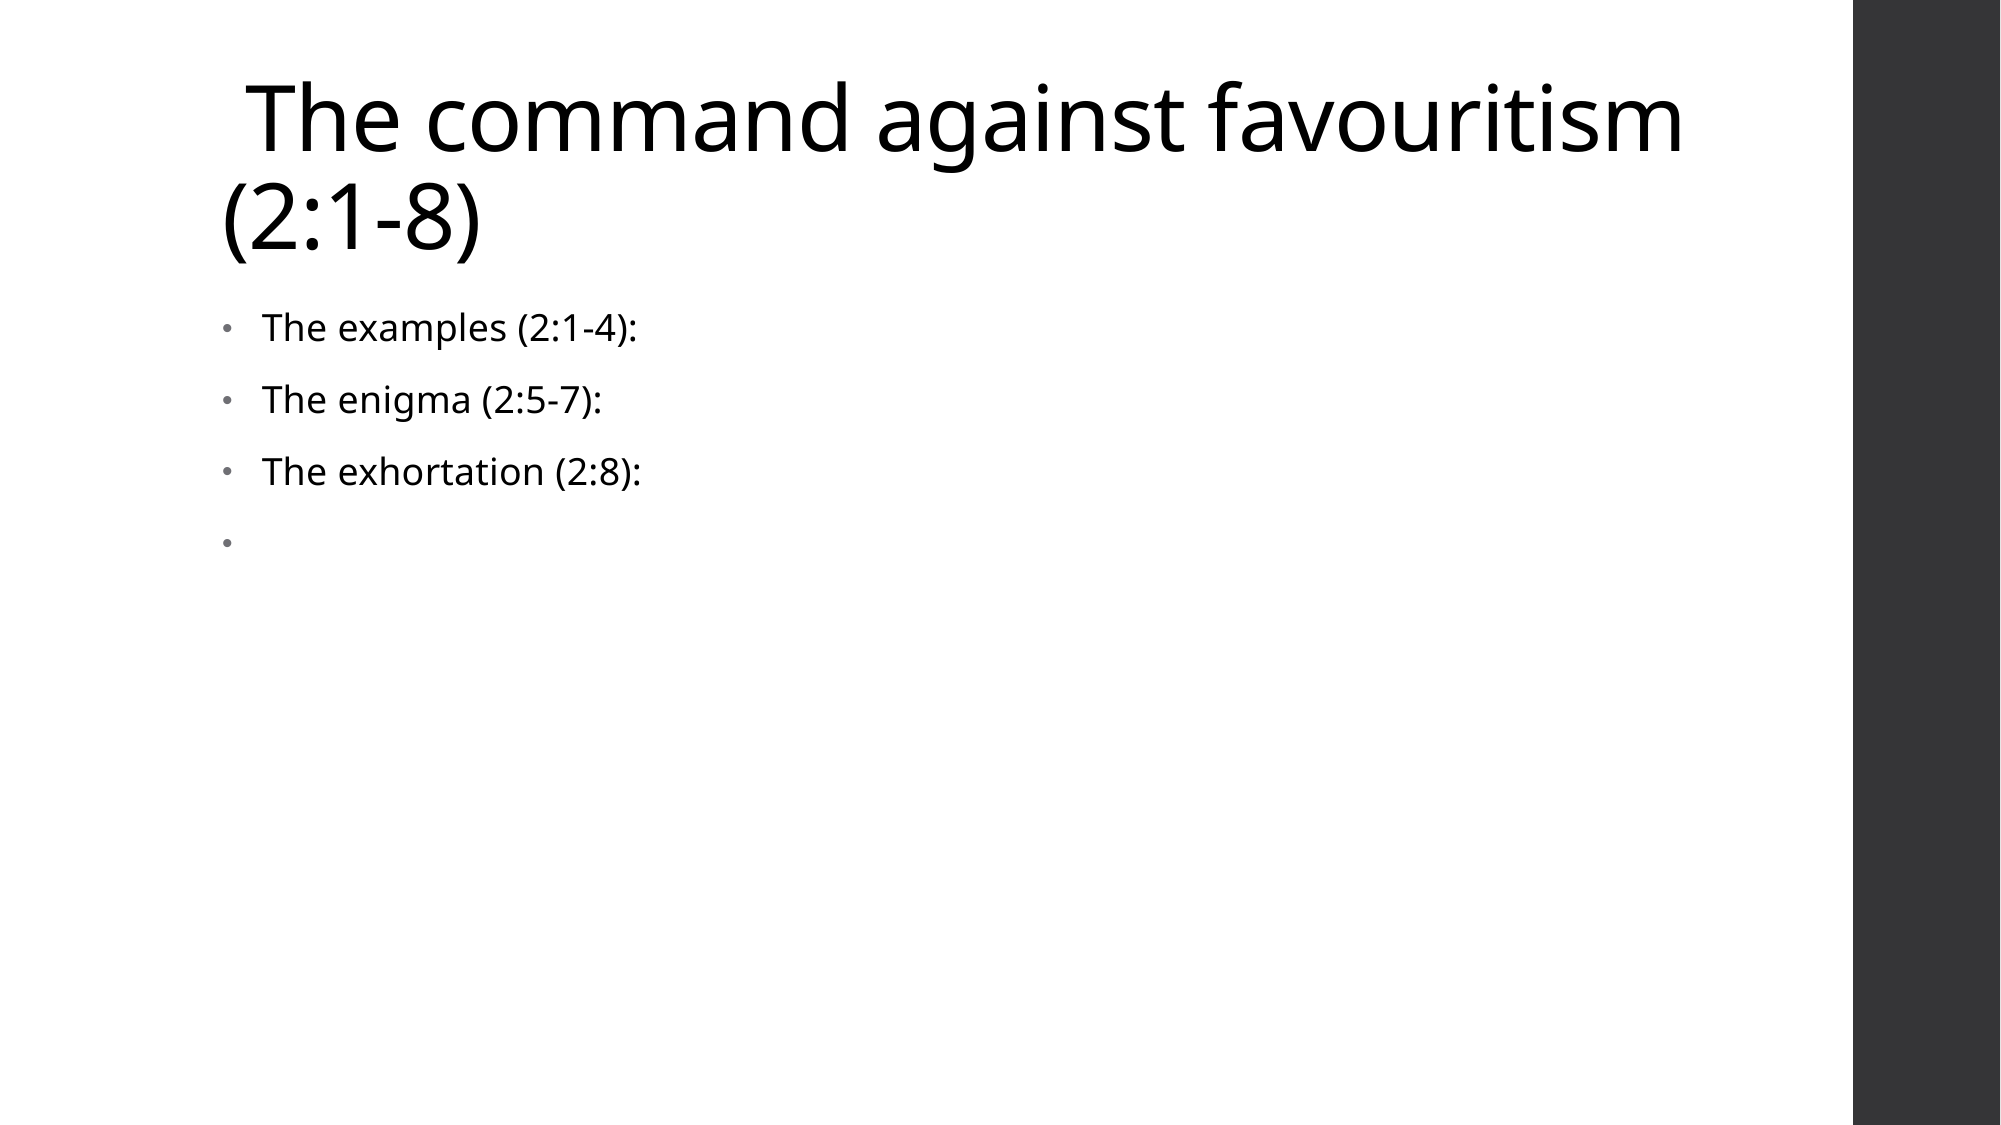

# The command against favouritism (2:1-8)
 The examples (2:1-4):
 The enigma (2:5-7):
 The exhortation (2:8):